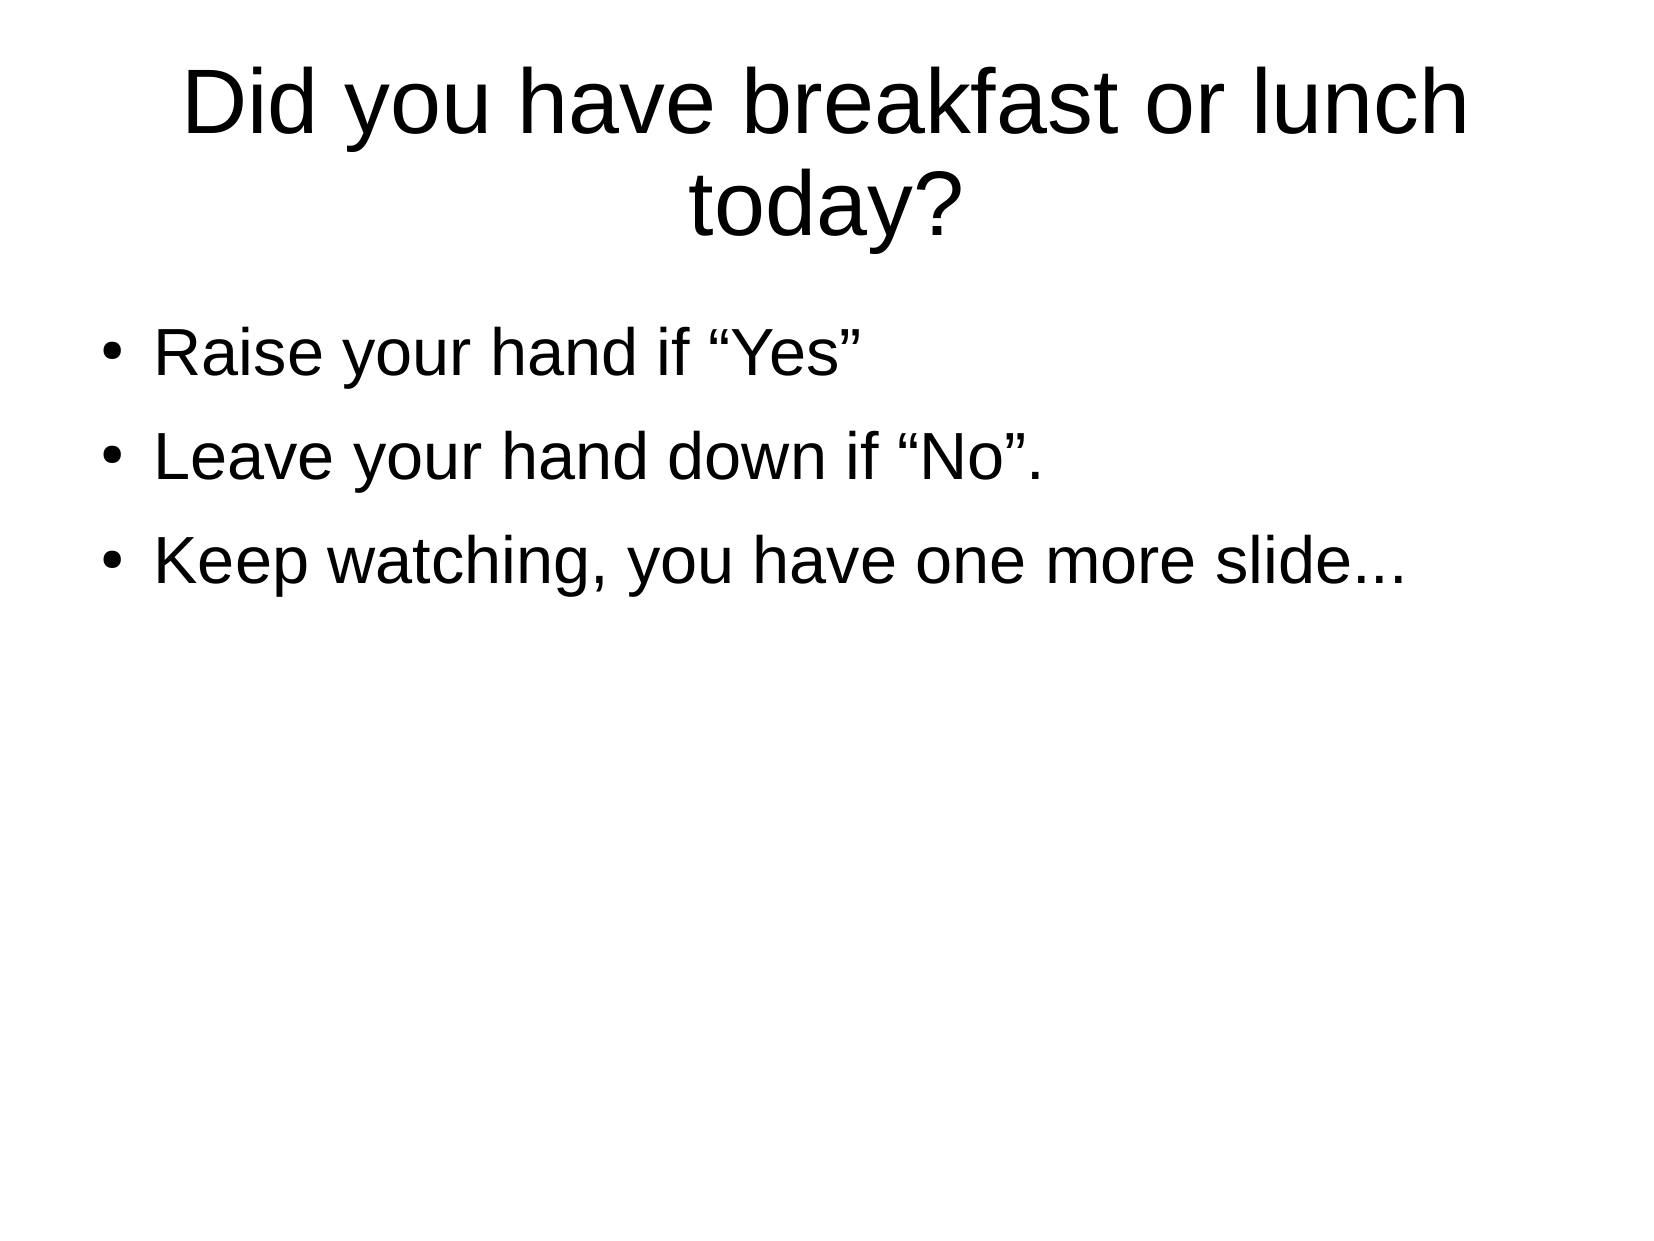

# Did you have breakfast or lunch today?
Raise your hand if “Yes”
Leave your hand down if “No”.
Keep watching, you have one more slide...